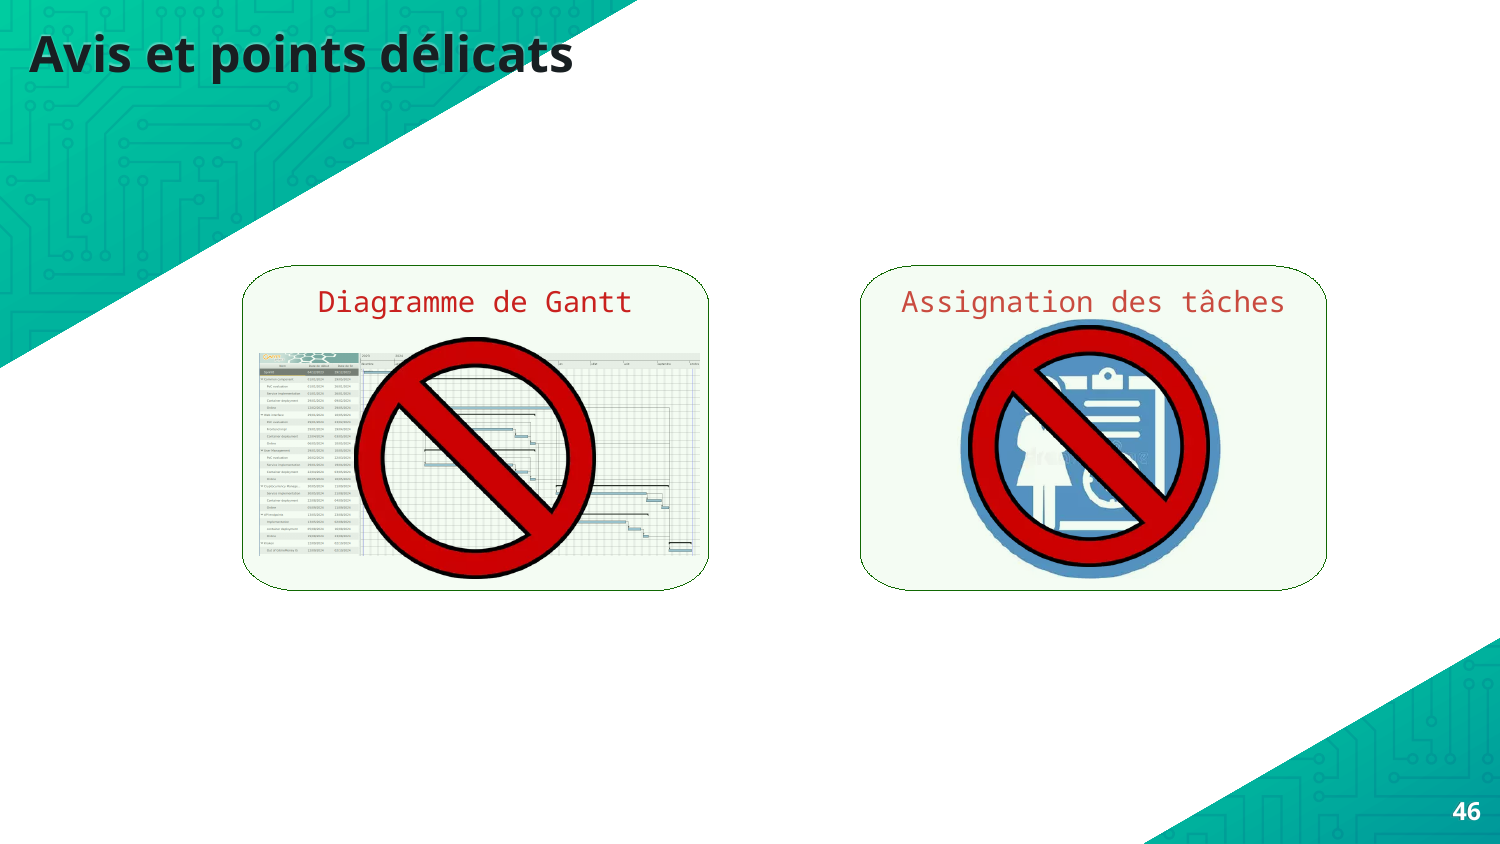

# Avis et points délicats
Diagramme de Gantt
Assignation des tâches